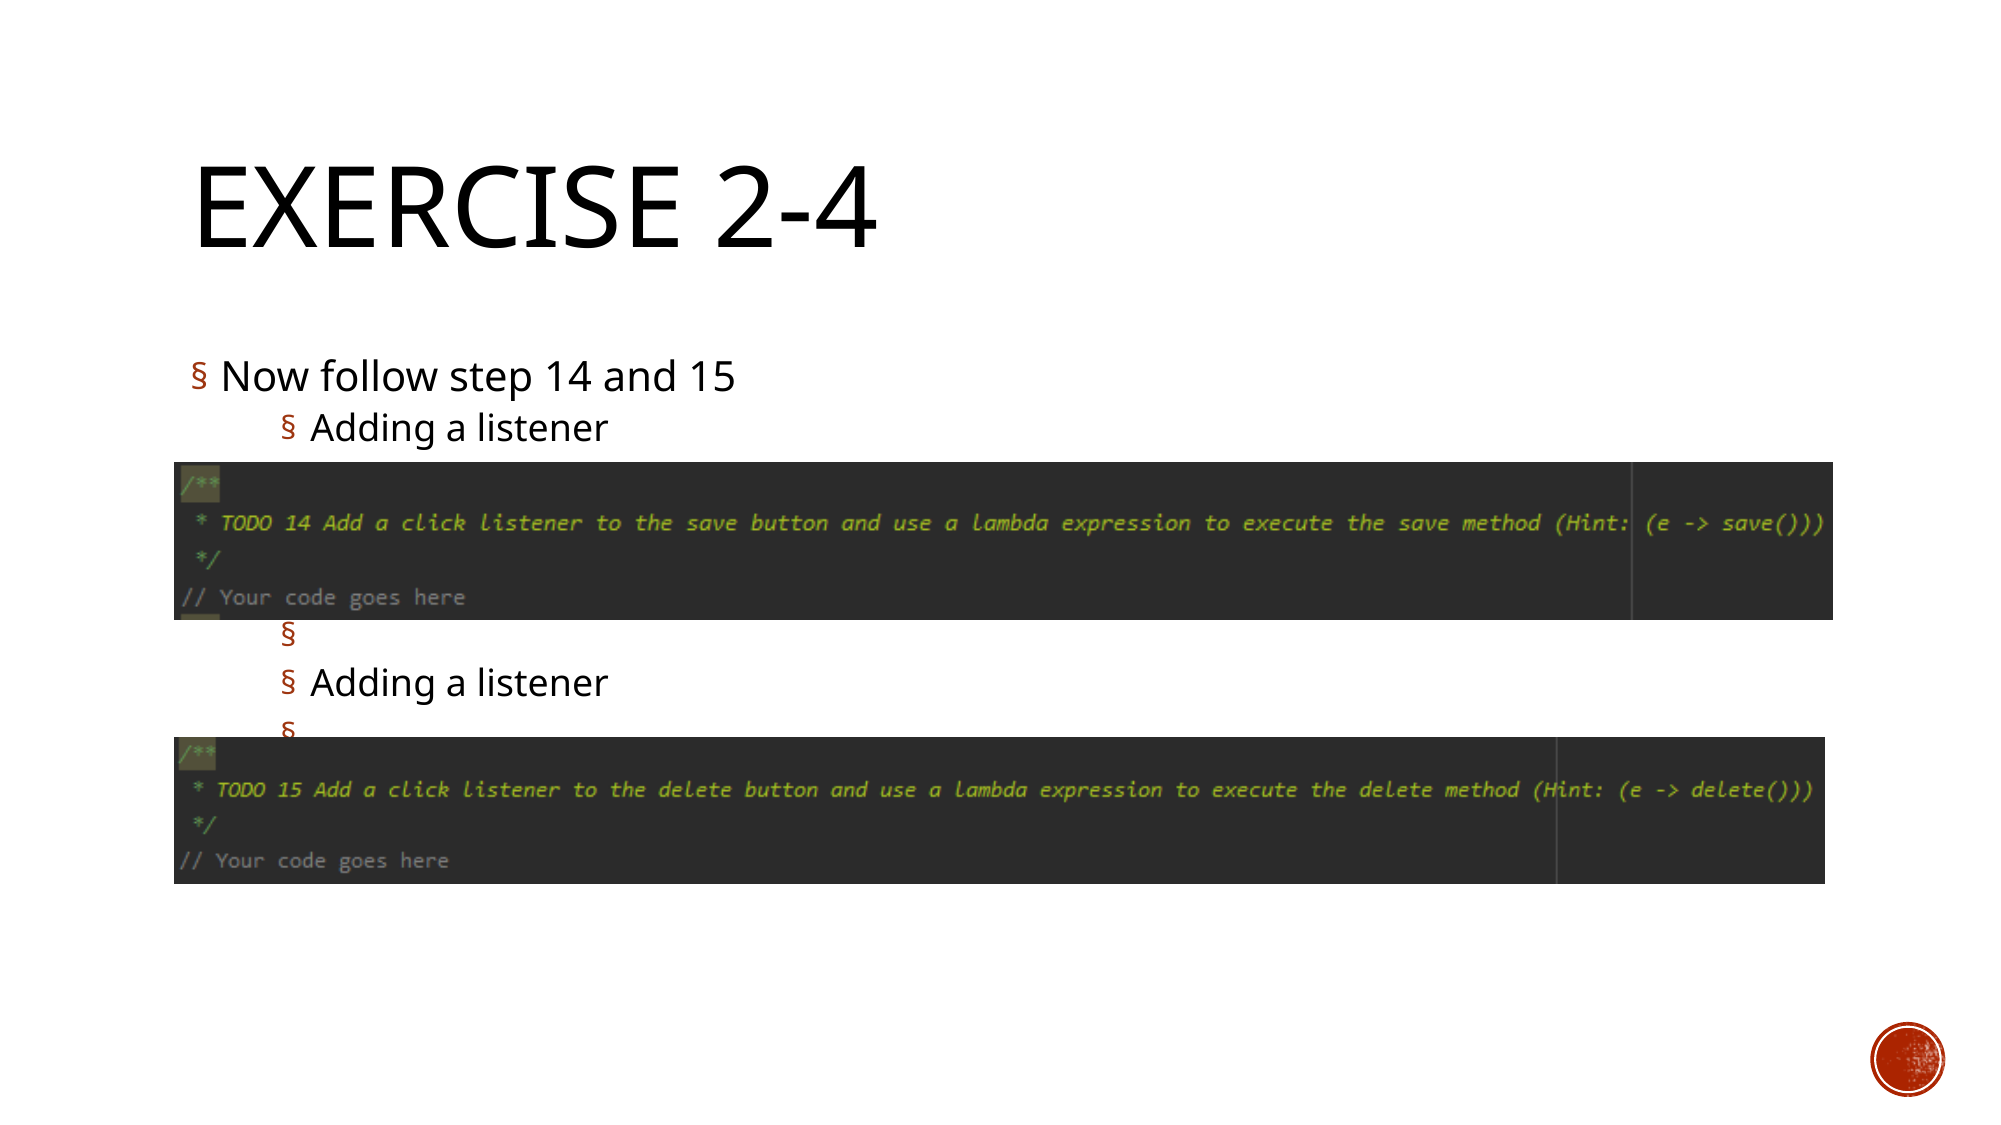

# Exercise 2-4
Now follow step 14 and 15
Adding a listener
Adding a listener